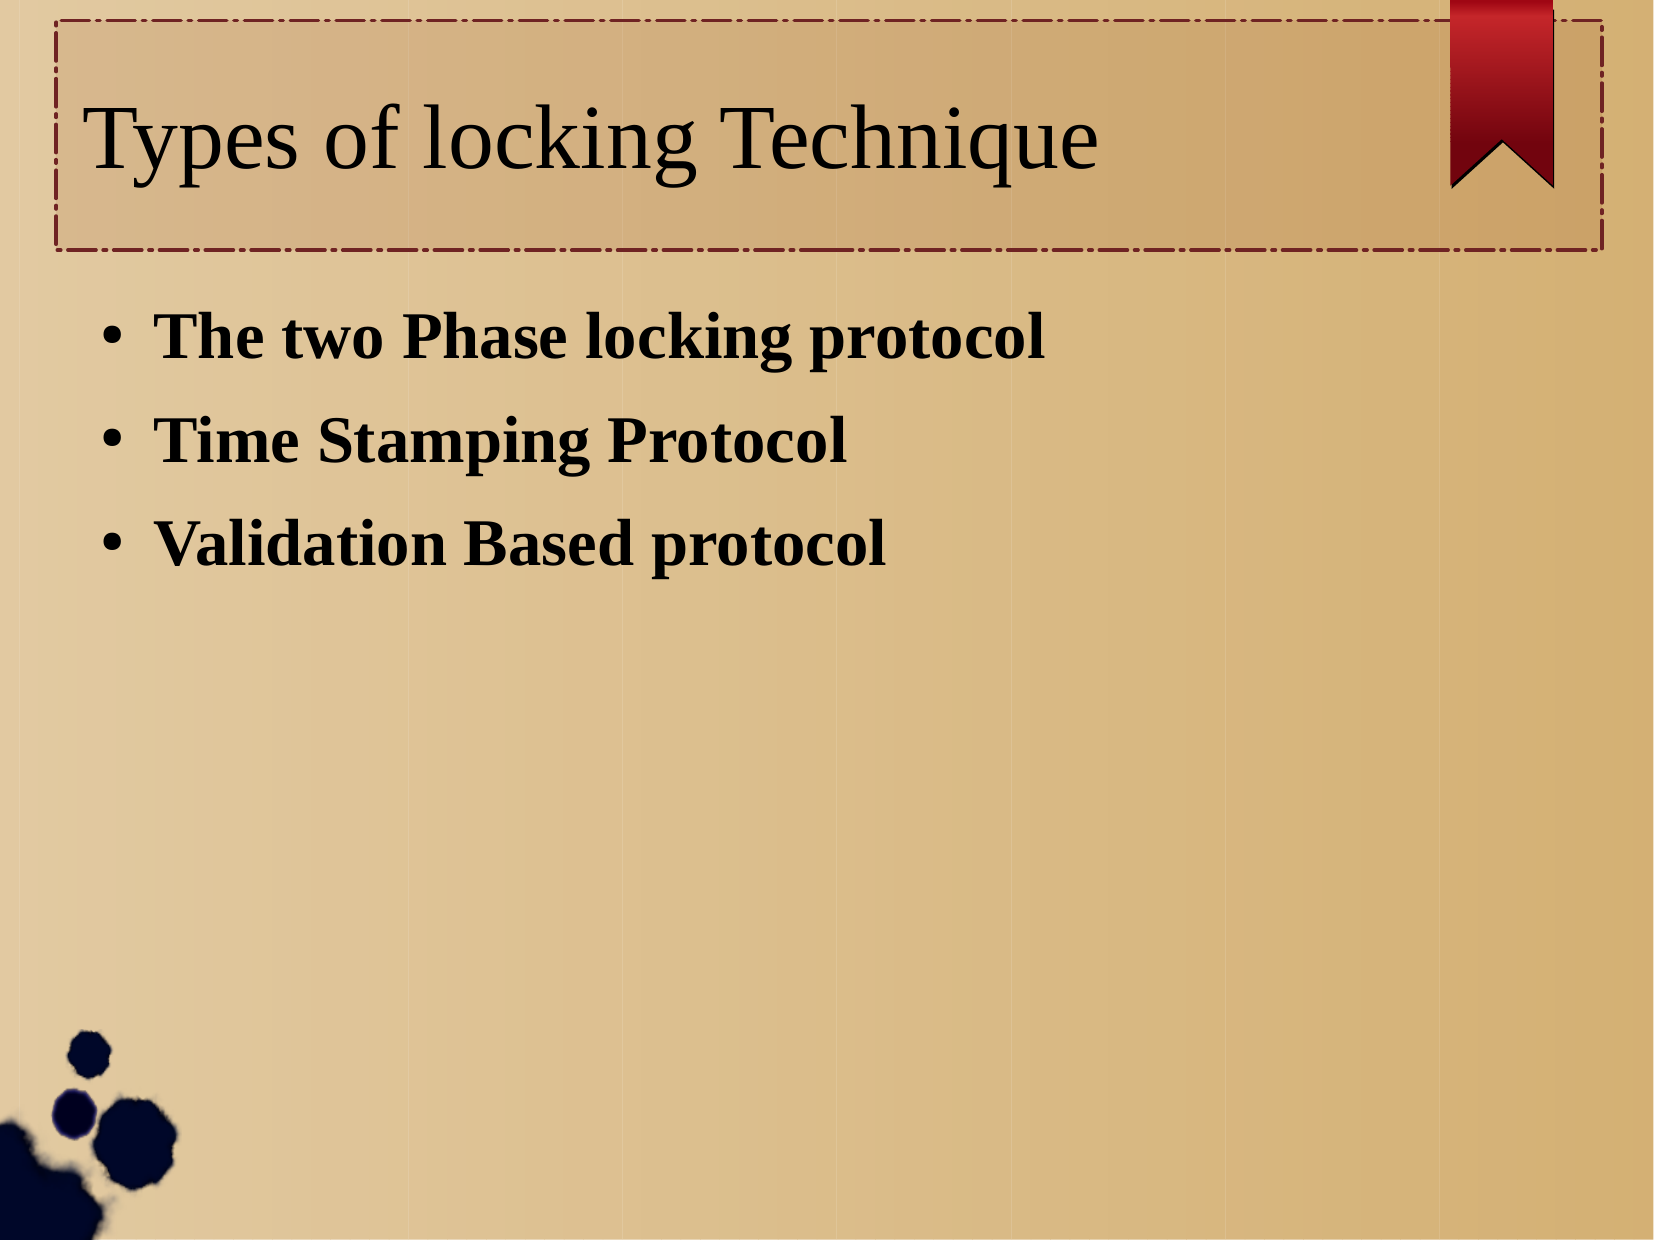

# Types of locking Technique
The two Phase locking protocol
Time Stamping Protocol
Validation Based protocol